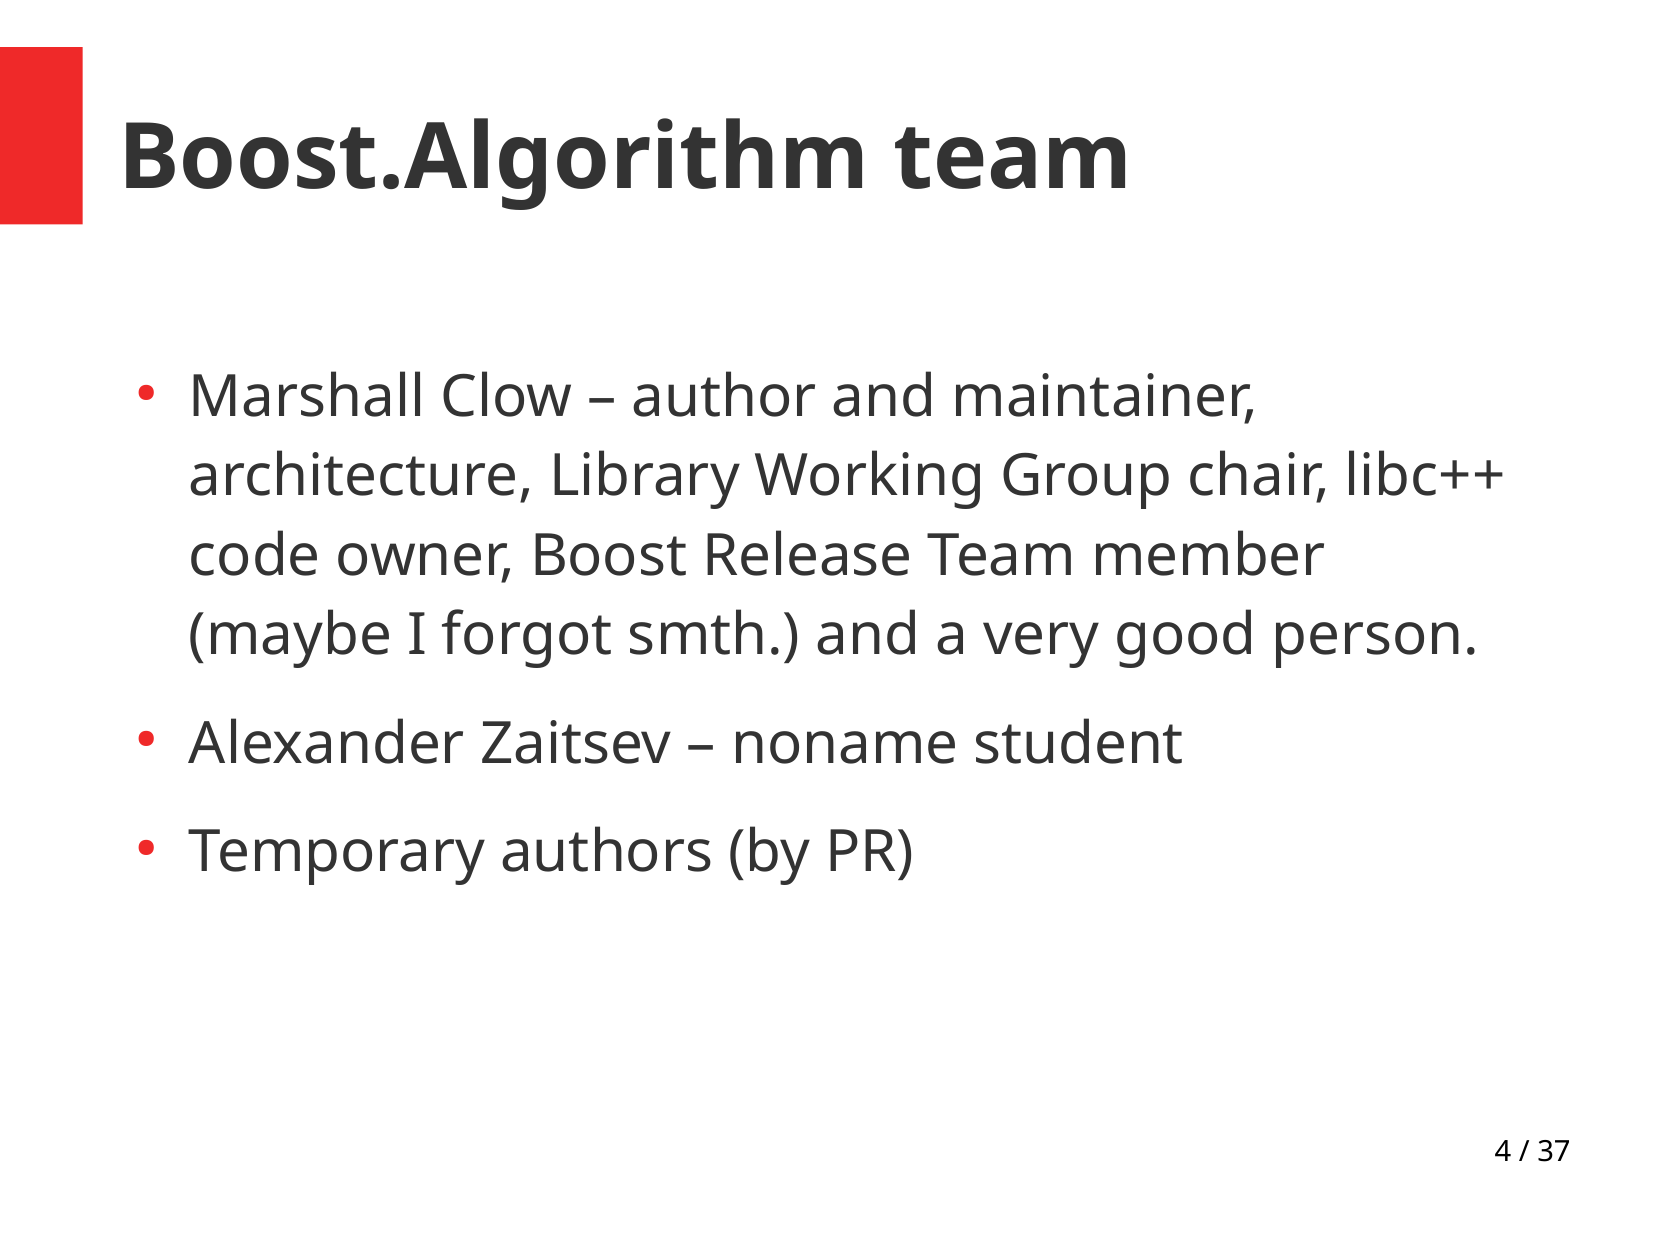

# Boost.Algorithm team
Marshall Clow – author and maintainer, architecture, Library Working Group chair, libc++ code owner, Boost Release Team member (maybe I forgot smth.) and a very good person.
Alexander Zaitsev – noname student
Temporary authors (by PR)
4